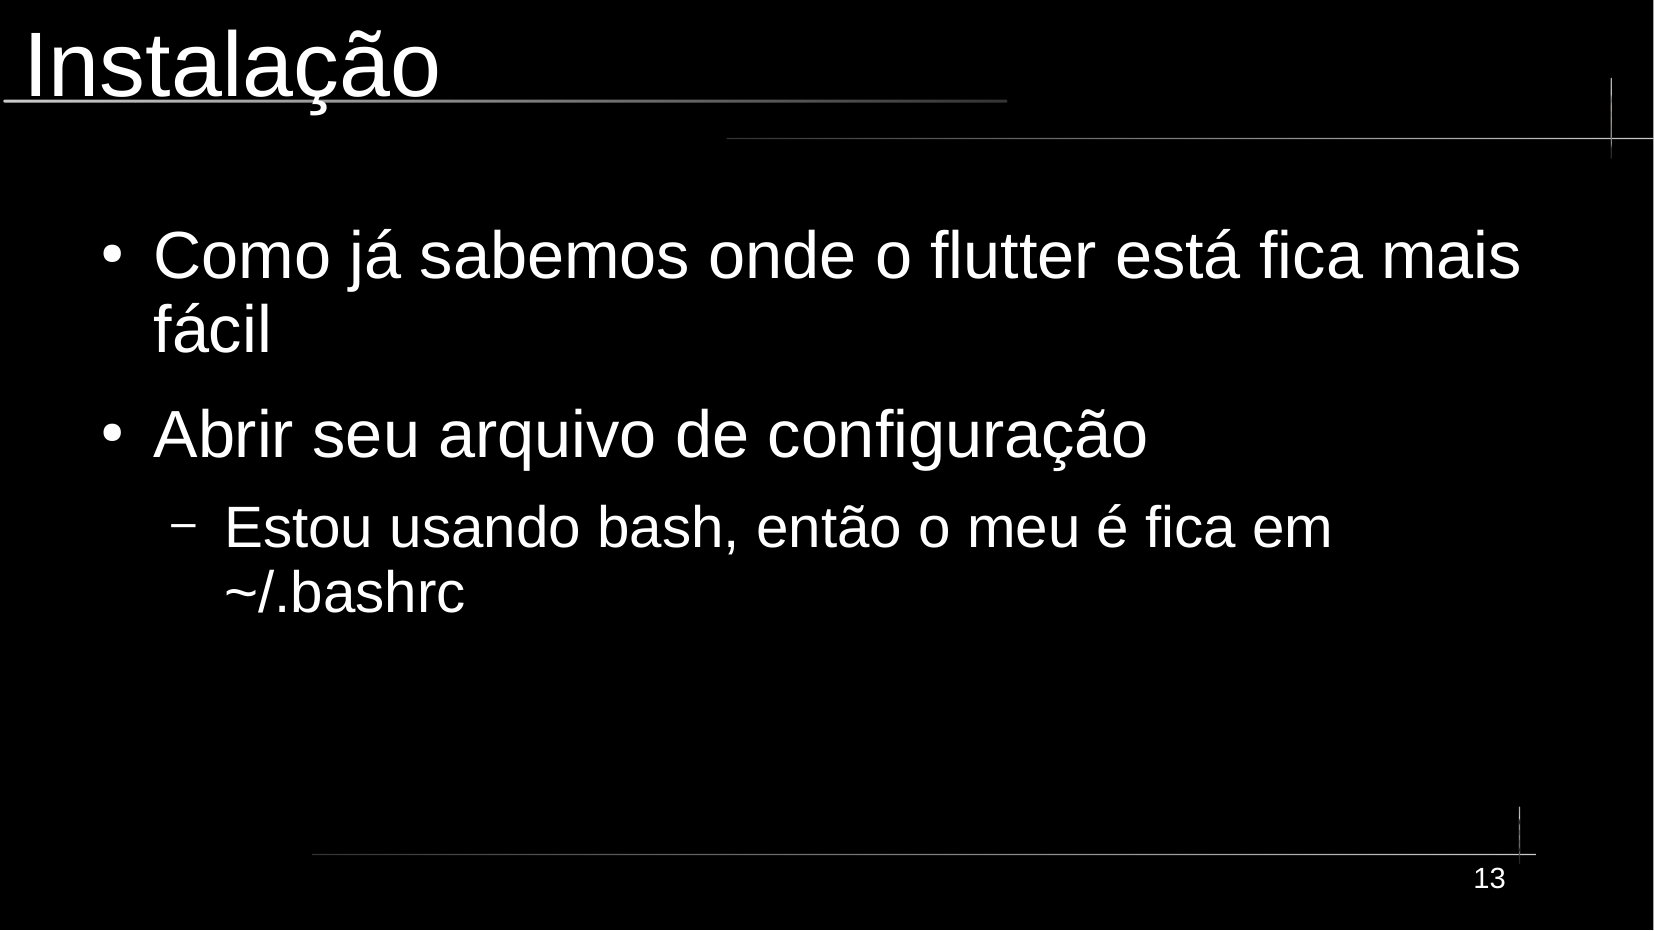

# Instalação
Como já sabemos onde o flutter está fica mais fácil
Abrir seu arquivo de configuração
Estou usando bash, então o meu é fica em ~/.bashrc
13